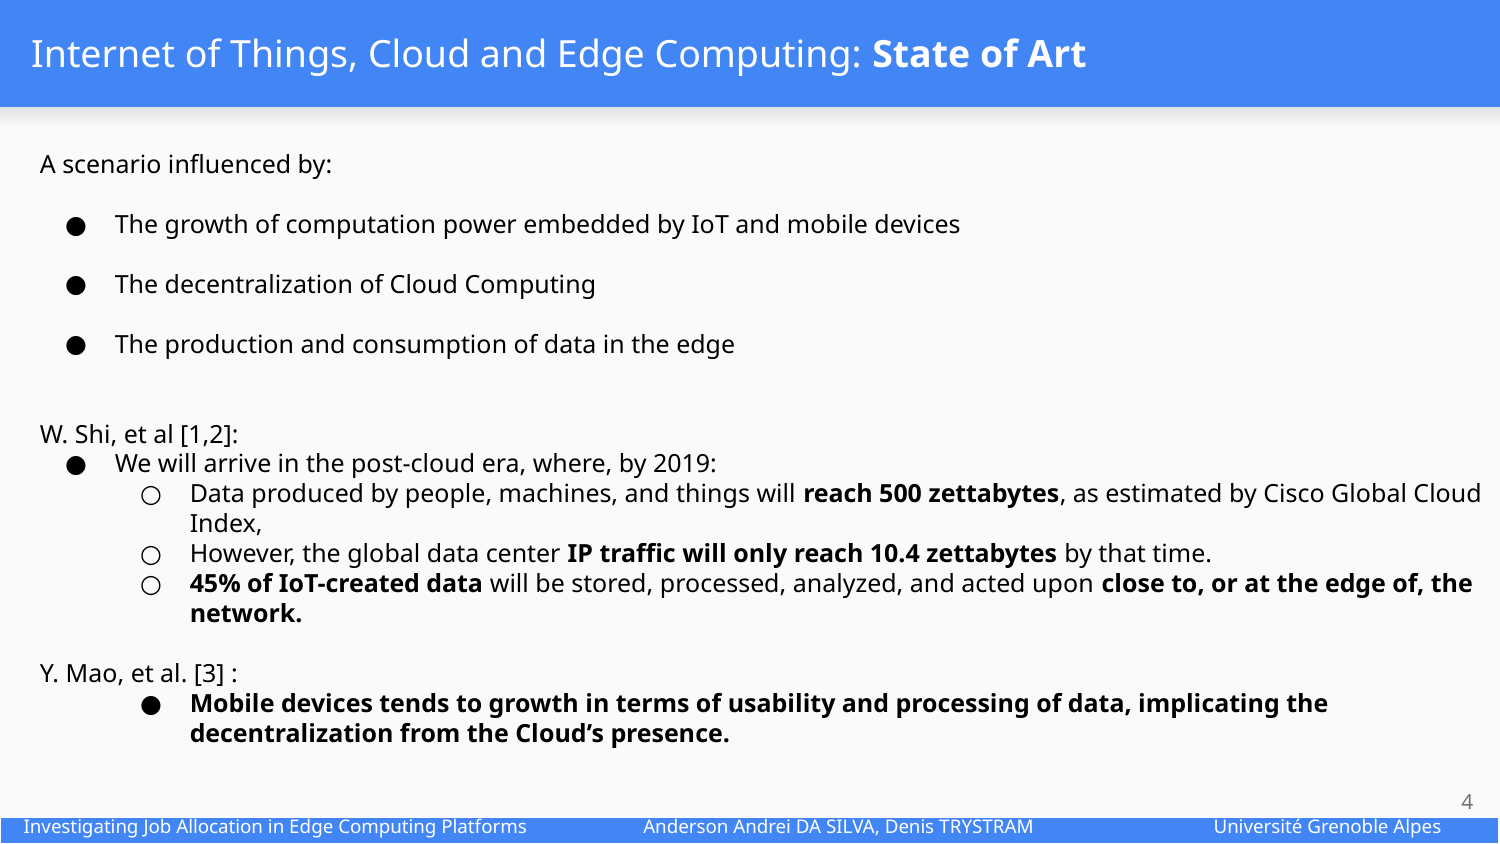

# Internet of Things, Cloud and Edge Computing: State of Art
A scenario influenced by:
The growth of computation power embedded by IoT and mobile devices
The decentralization of Cloud Computing
The production and consumption of data in the edge
W. Shi, et al [1,2]:
We will arrive in the post-cloud era, where, by 2019:
Data produced by people, machines, and things will reach 500 zettabytes, as estimated by Cisco Global Cloud Index,
However, the global data center IP traffic will only reach 10.4 zettabytes by that time.
45% of IoT-created data will be stored, processed, analyzed, and acted upon close to, or at the edge of, the network.
Y. Mao, et al. [3] :
Mobile devices tends to growth in terms of usability and processing of data, implicating the decentralization from the Cloud’s presence.
Investigating Job Allocation in Edge Computing Platforms
Anderson Andrei DA SILVA, Denis TRYSTRAM
Université Grenoble Alpes